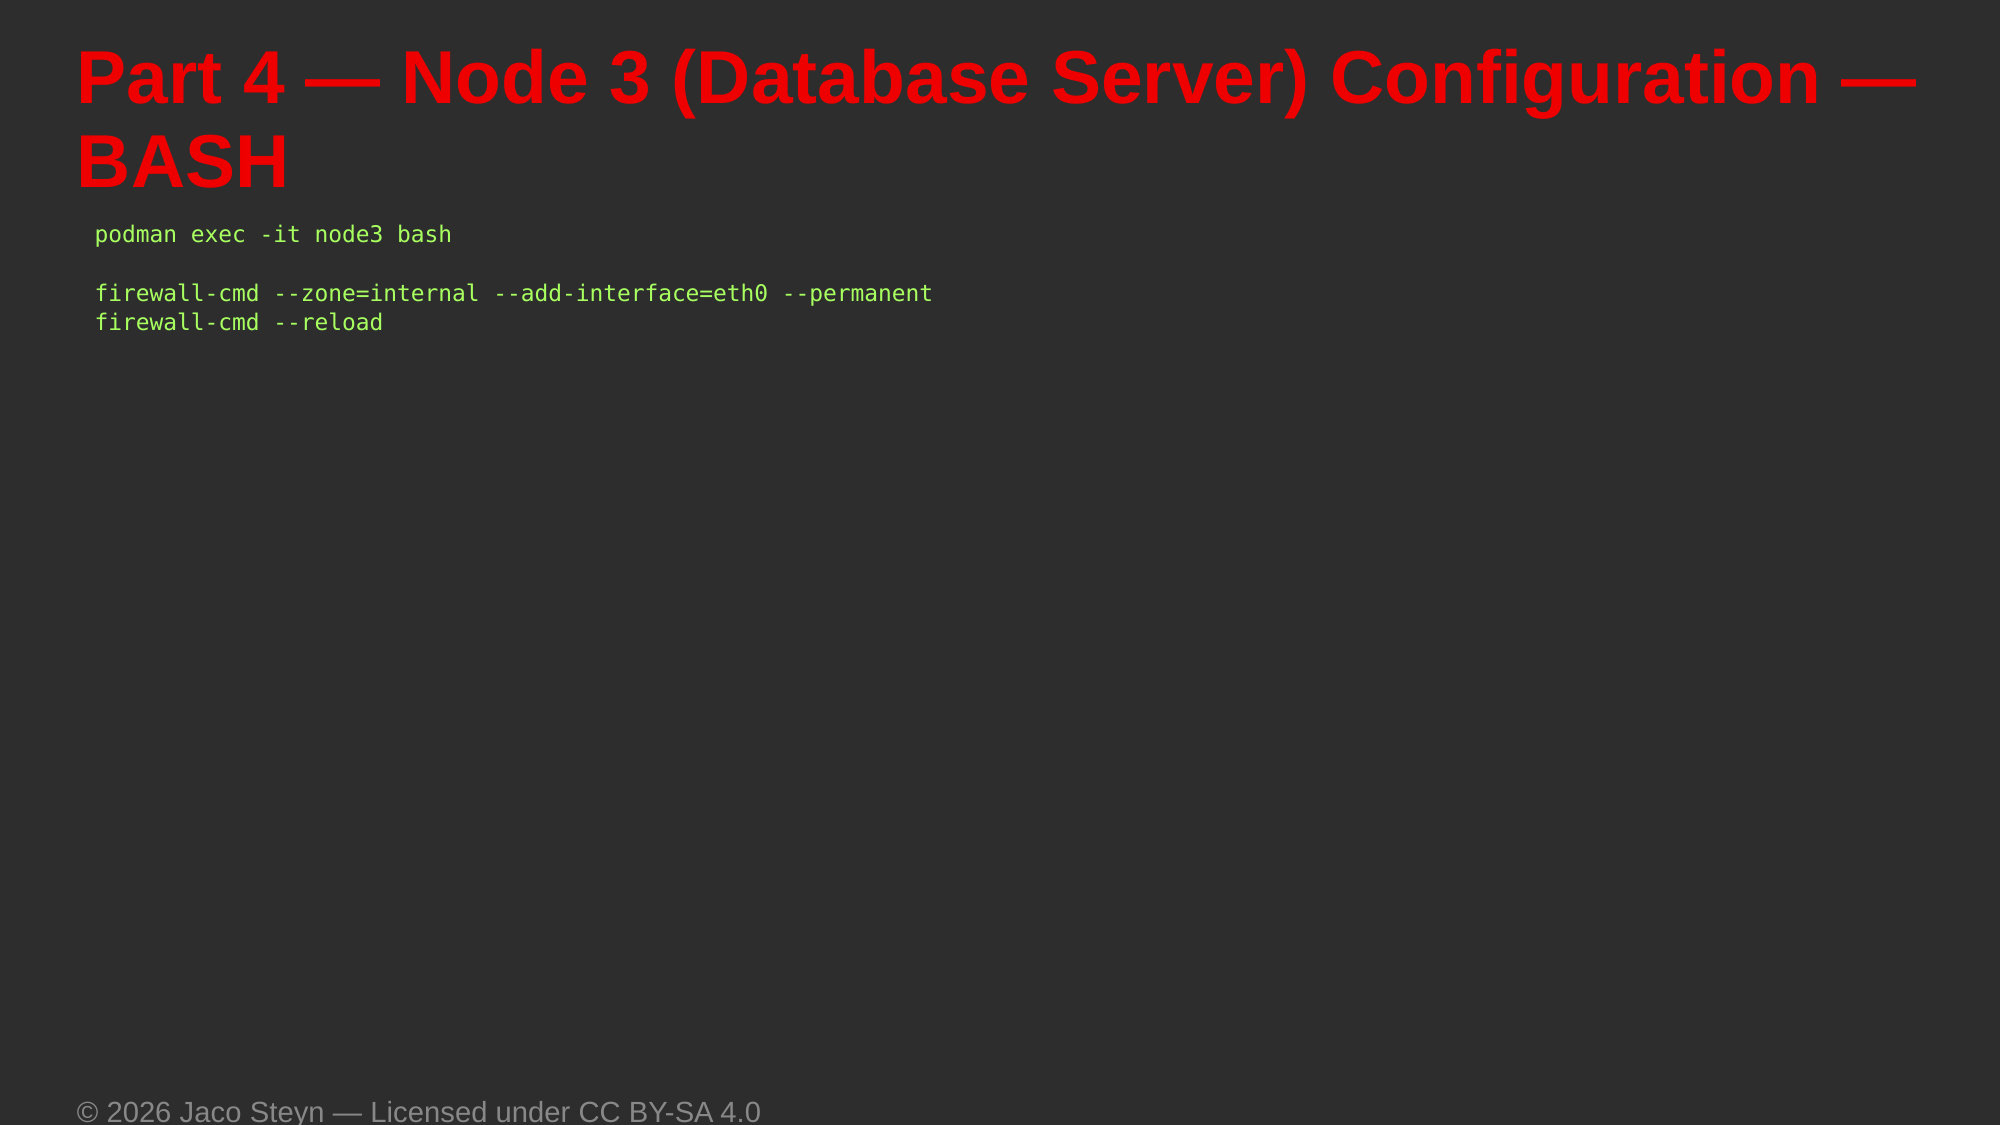

Part 4 — Node 3 (Database Server) Configuration — BASH
podman exec -it node3 bash
firewall-cmd --zone=internal --add-interface=eth0 --permanent
firewall-cmd --reload
© 2026 Jaco Steyn — Licensed under CC BY-SA 4.0